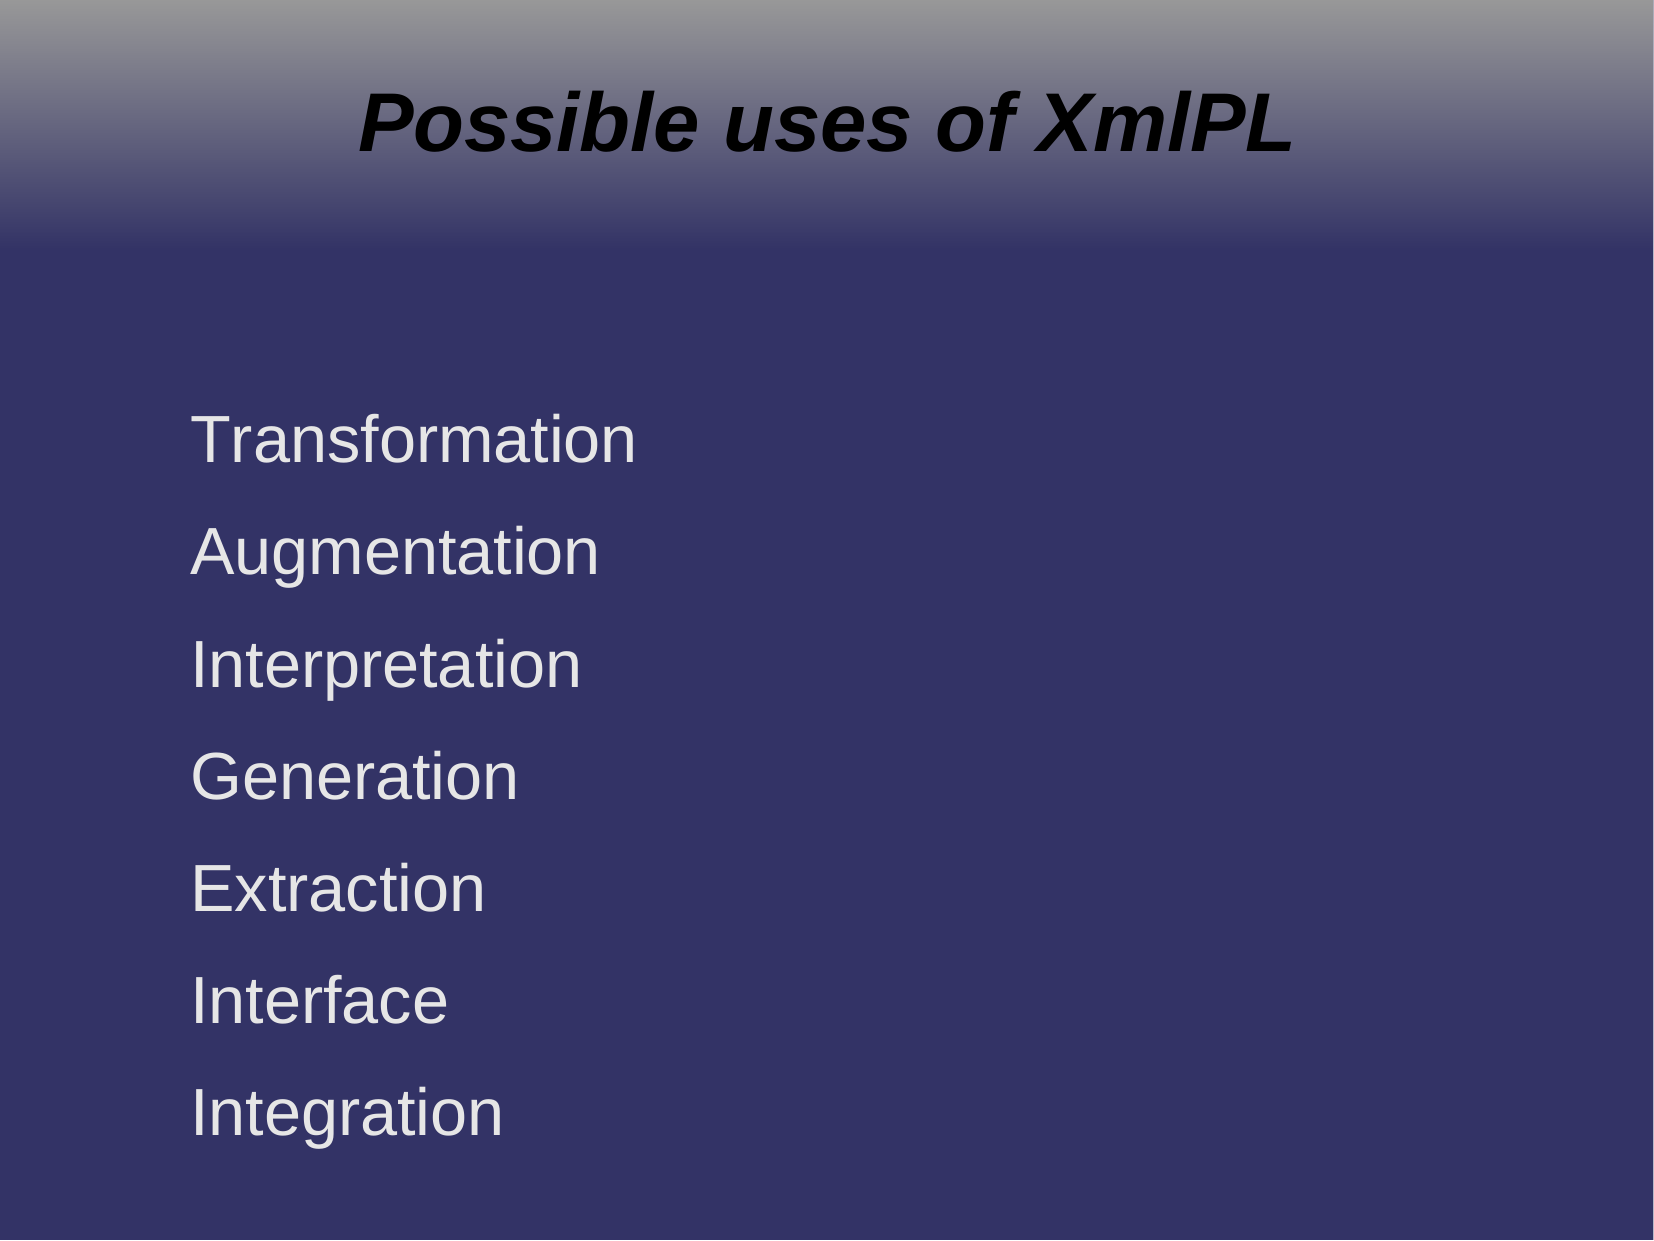

# Possible uses of XmlPL
Transformation
Augmentation
Interpretation
Generation
Extraction
Interface
Integration